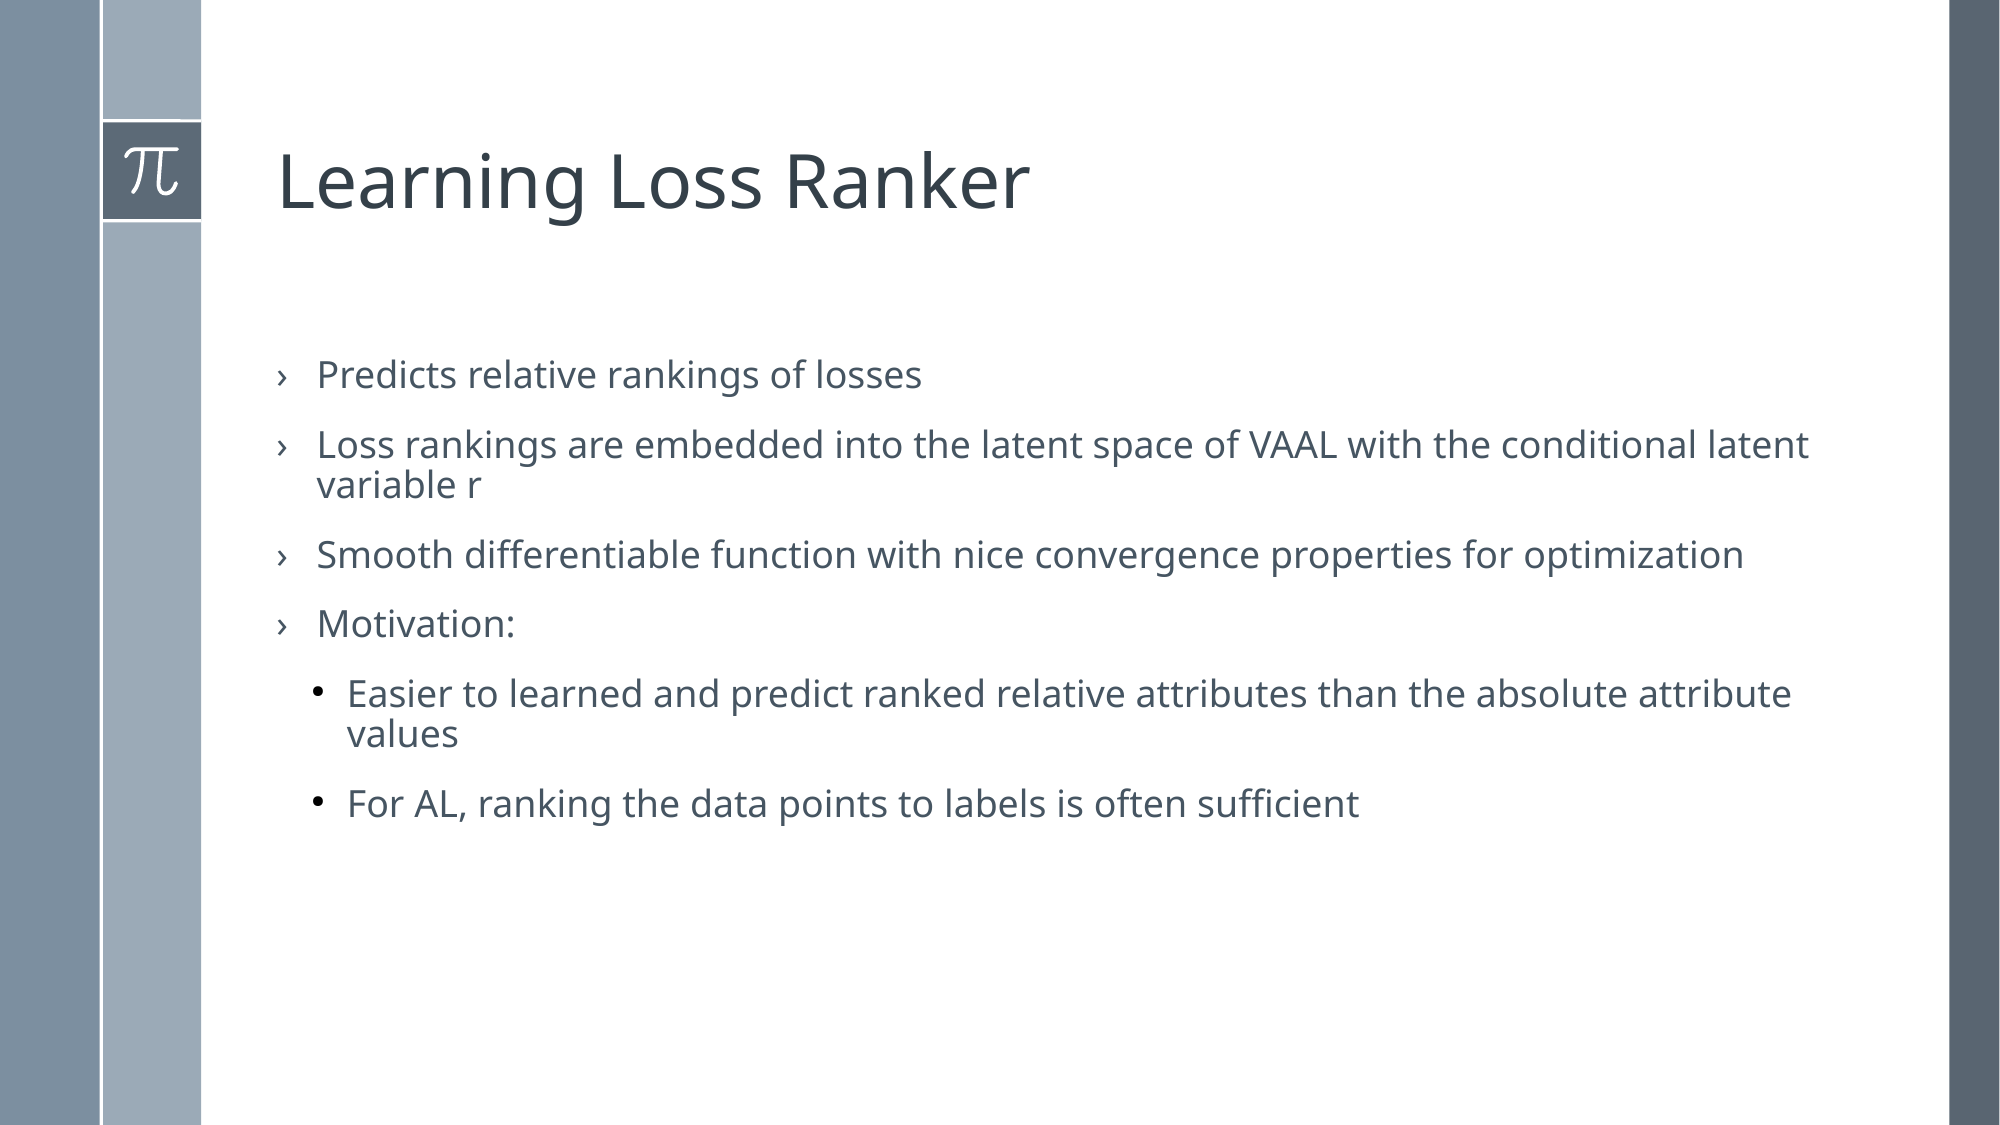

Learning Loss Ranker
Predicts relative rankings of losses
Loss rankings are embedded into the latent space of VAAL with the conditional latent variable r
Smooth differentiable function with nice convergence properties for optimization
Motivation:
Easier to learned and predict ranked relative attributes than the absolute attribute values
For AL, ranking the data points to labels is often sufficient